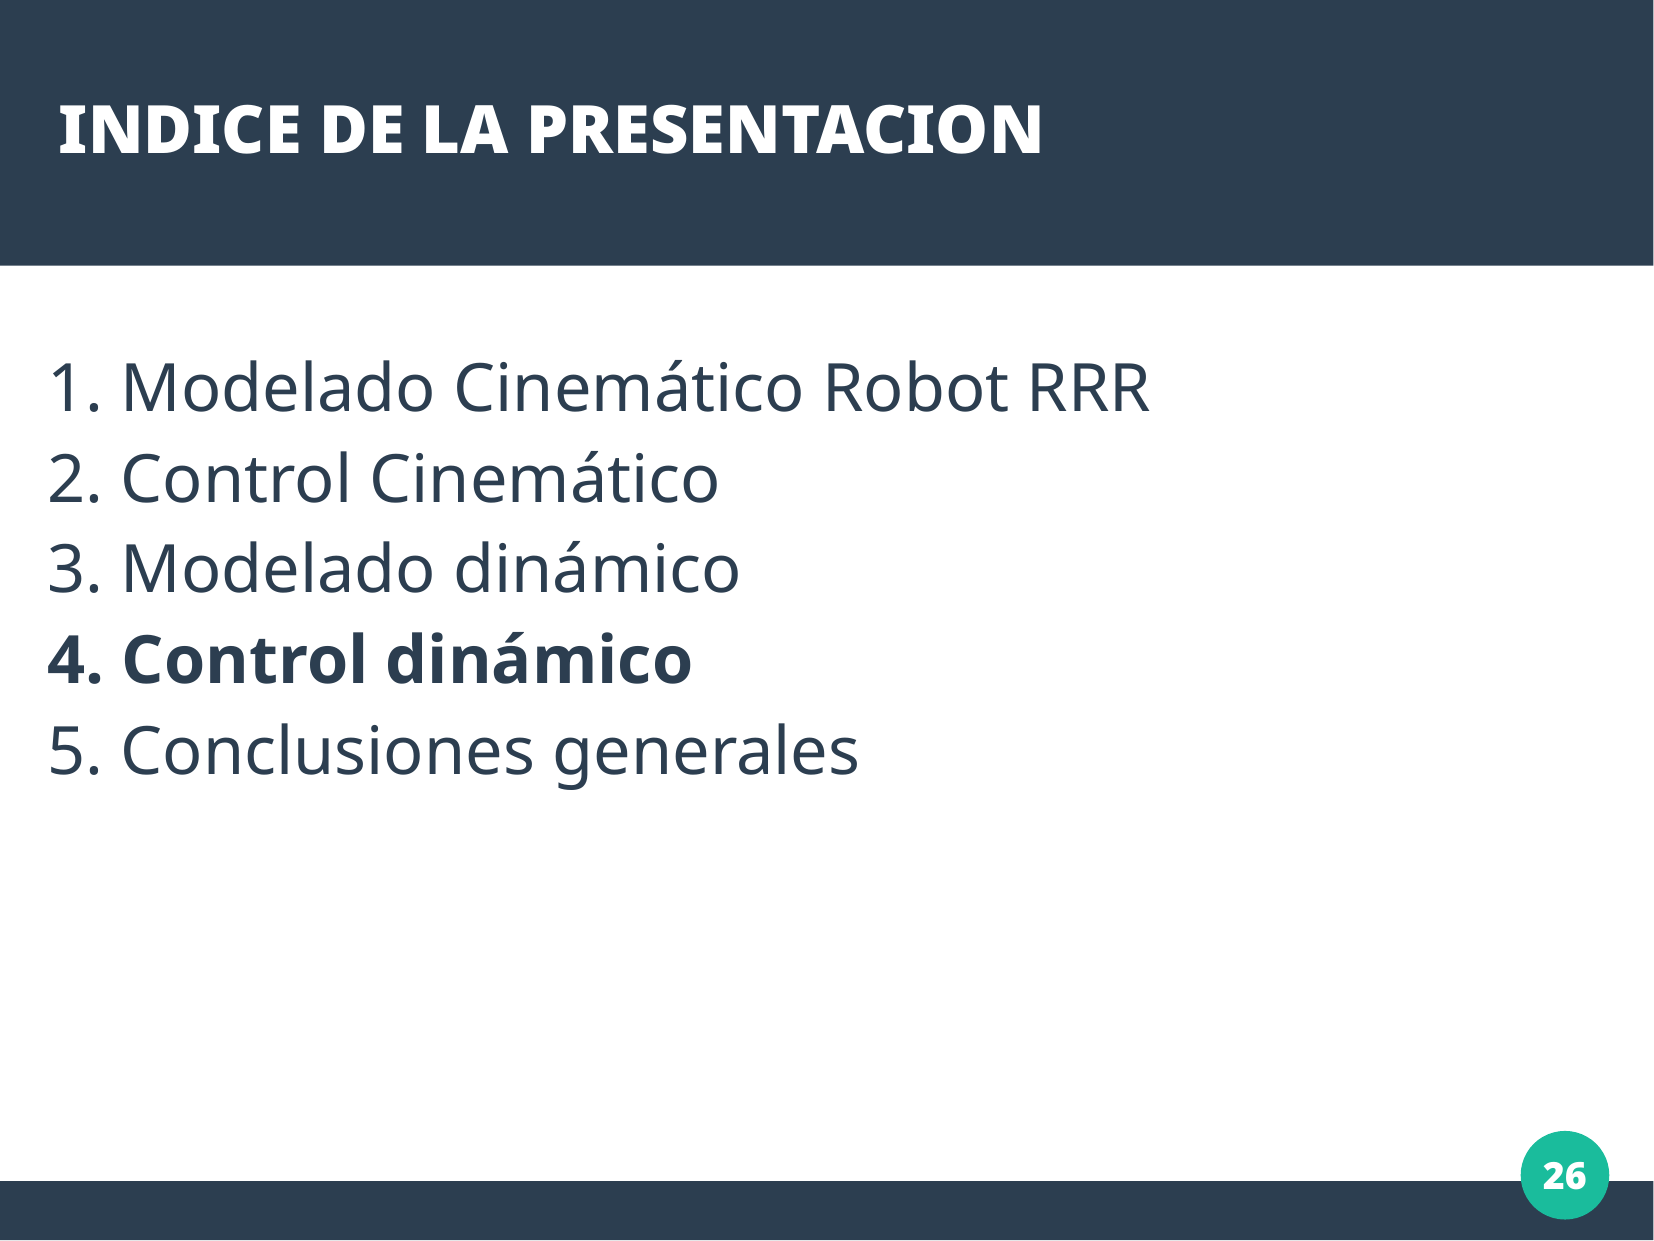

# INDICE DE LA PRESENTACION
1. Modelado Cinemático Robot RRR
2. Control Cinemático
3. Modelado dinámico
4. Control dinámico
5. Conclusiones generales
26